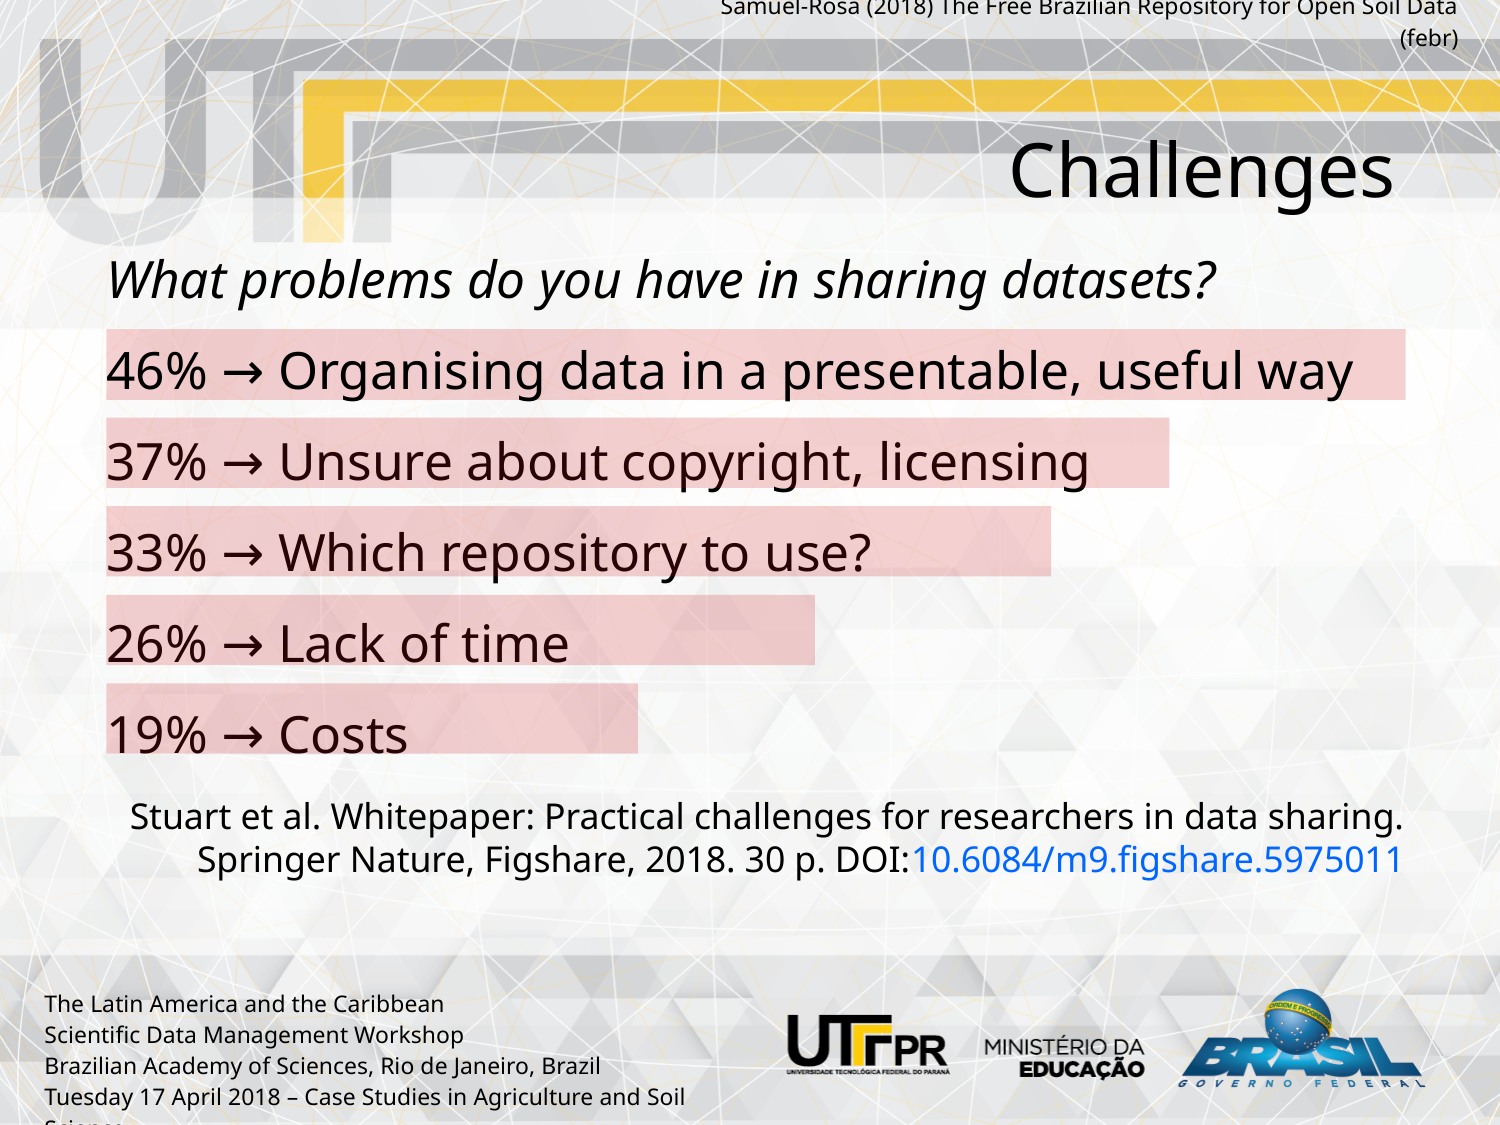

Samuel-Rosa (2018) The Free Brazilian Repository for Open Soil Data (febr)
# Challenges
What problems do you have in sharing datasets?
46% → Organising data in a presentable, useful way
37% → Unsure about copyright, licensing
33% → Which repository to use?
26% → Lack of time
19% → Costs
Stuart et al. Whitepaper: Practical challenges for researchers in data sharing. Springer Nature, Figshare, 2018. 30 p. DOI:10.6084/m9.figshare.5975011
The Latin America and the Caribbean
Scientific Data Management Workshop
Brazilian Academy of Sciences, Rio de Janeiro, Brazil
Tuesday 17 April 2018 – Case Studies in Agriculture and Soil Science